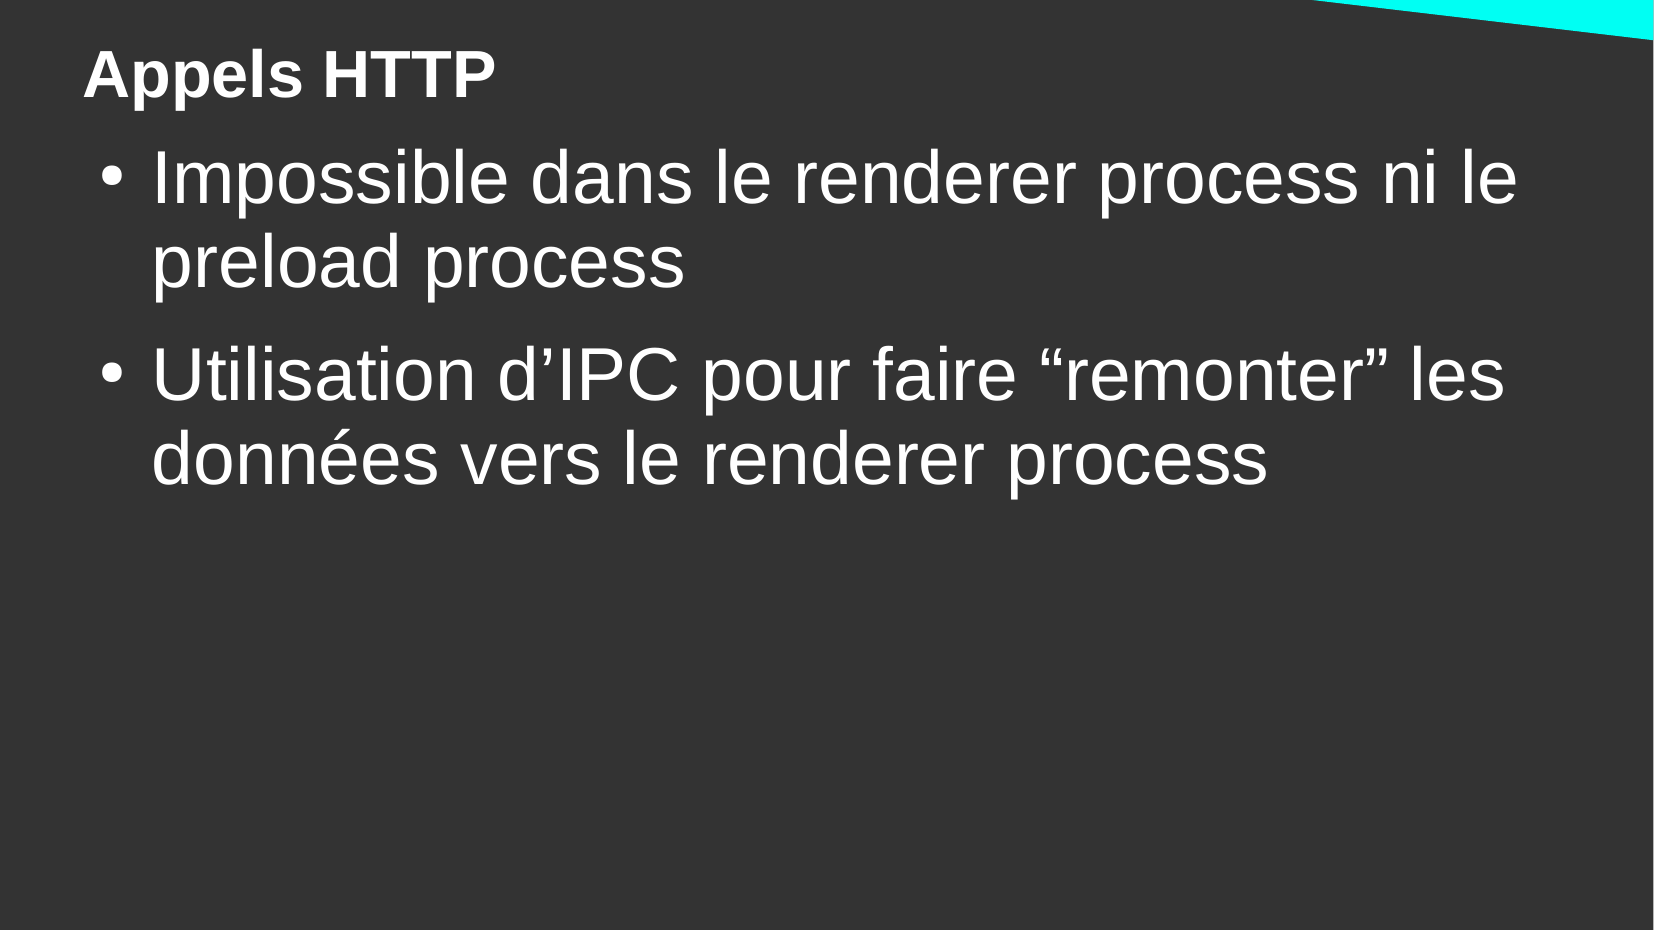

# Appels HTTP
Impossible dans le renderer process ni le preload process
Utilisation d’IPC pour faire “remonter” les données vers le renderer process